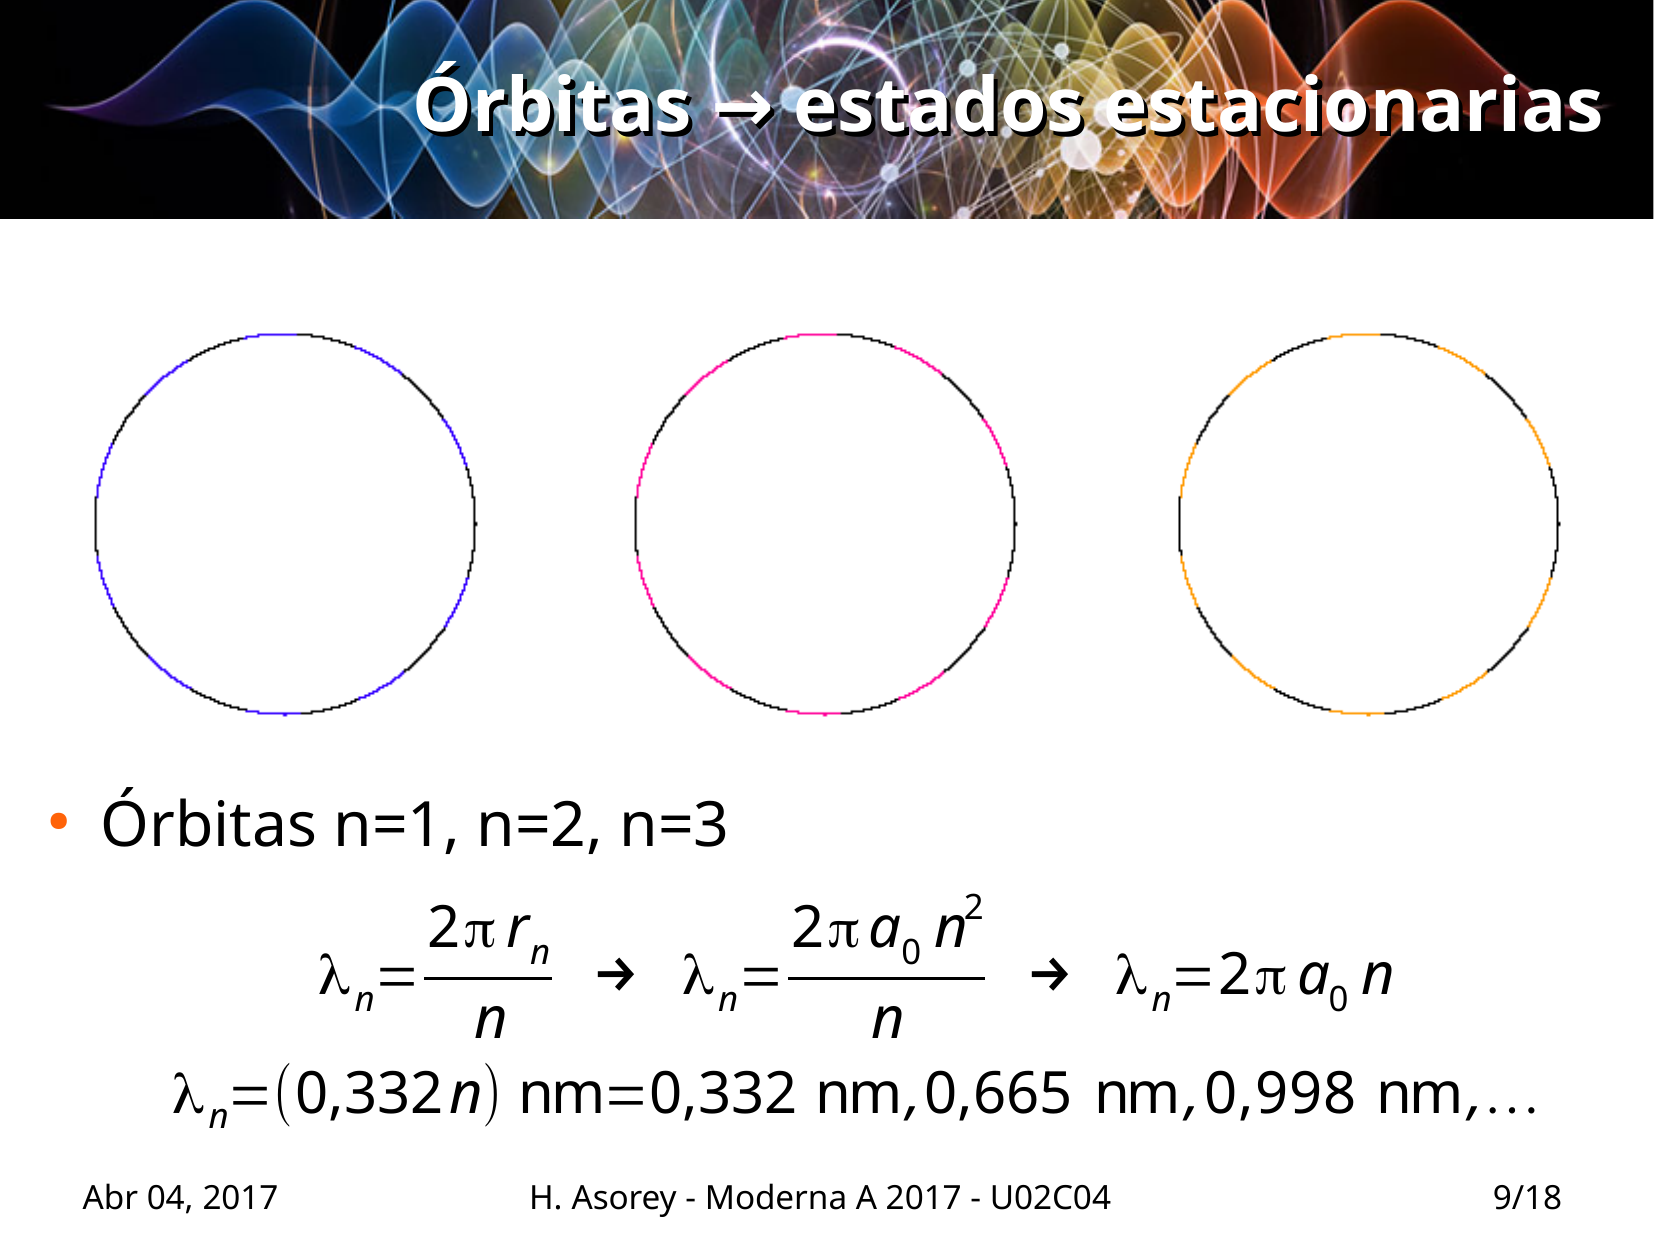

# Órbitas → estados estacionarias
Órbitas n=1, n=2, n=3
Abr 04, 2017
H. Asorey - Moderna A 2017 - U02C04
9